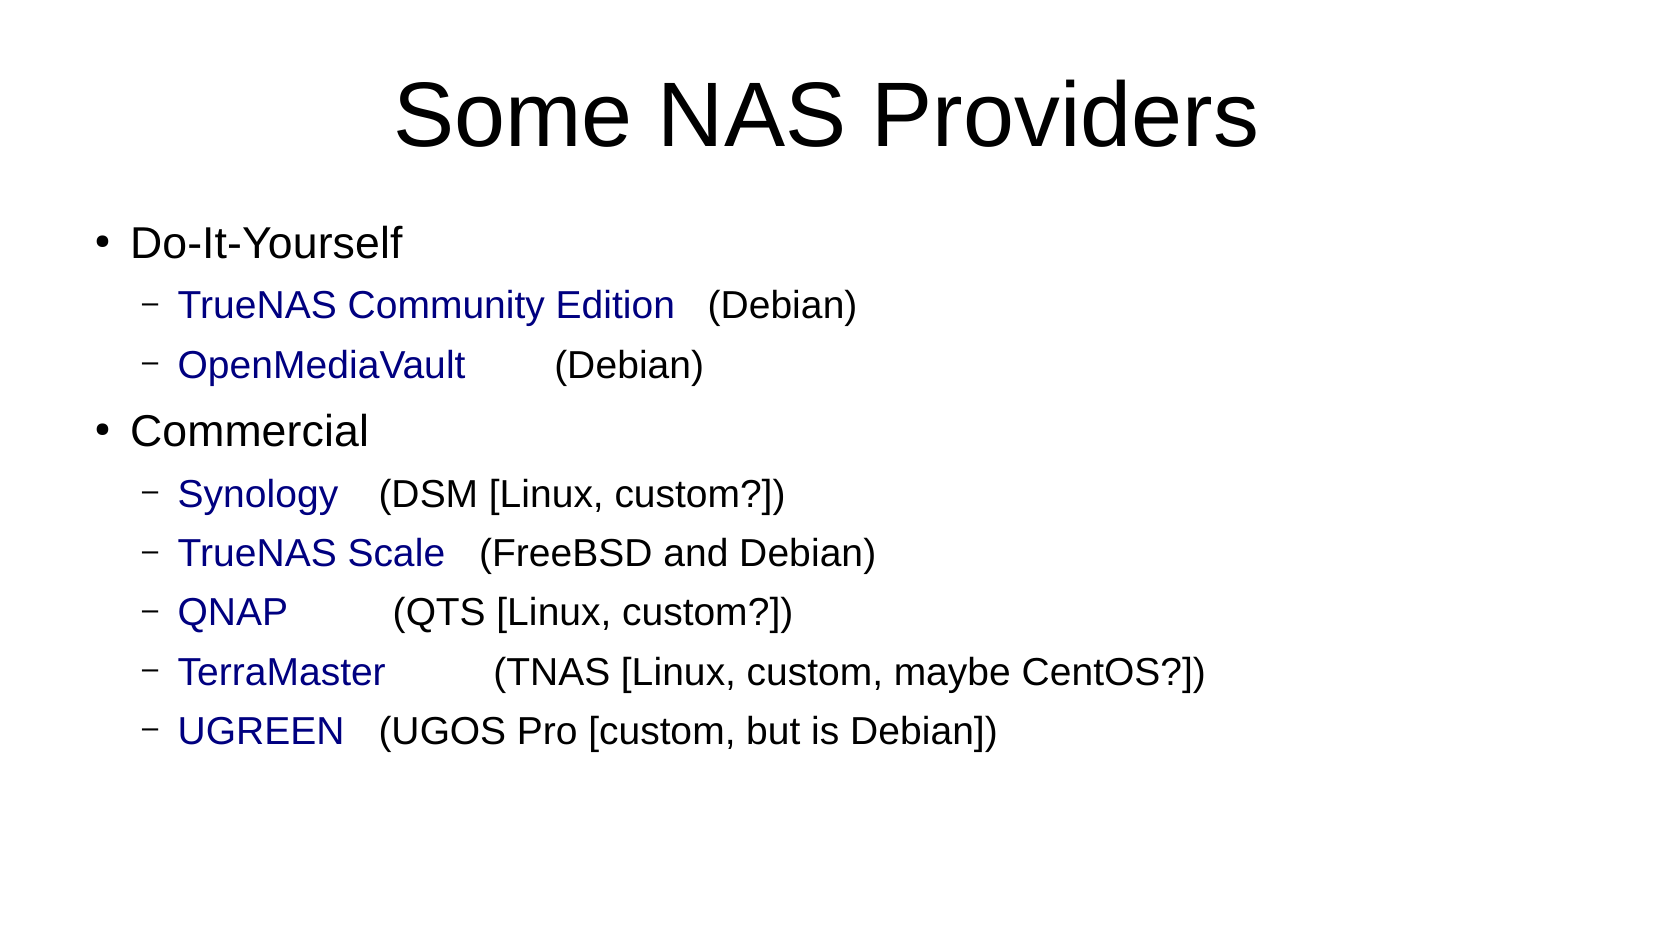

# Some NAS Providers
Do-It-Yourself
TrueNAS Community Edition (Debian)
OpenMediaVault	 (Debian)
Commercial
Synology		(DSM [Linux, custom?])
TrueNAS Scale	(FreeBSD and Debian)
QNAP		 (QTS [Linux, custom?])
TerraMaster	 (TNAS [Linux, custom, maybe CentOS?])
UGREEN		(UGOS Pro [custom, but is Debian])